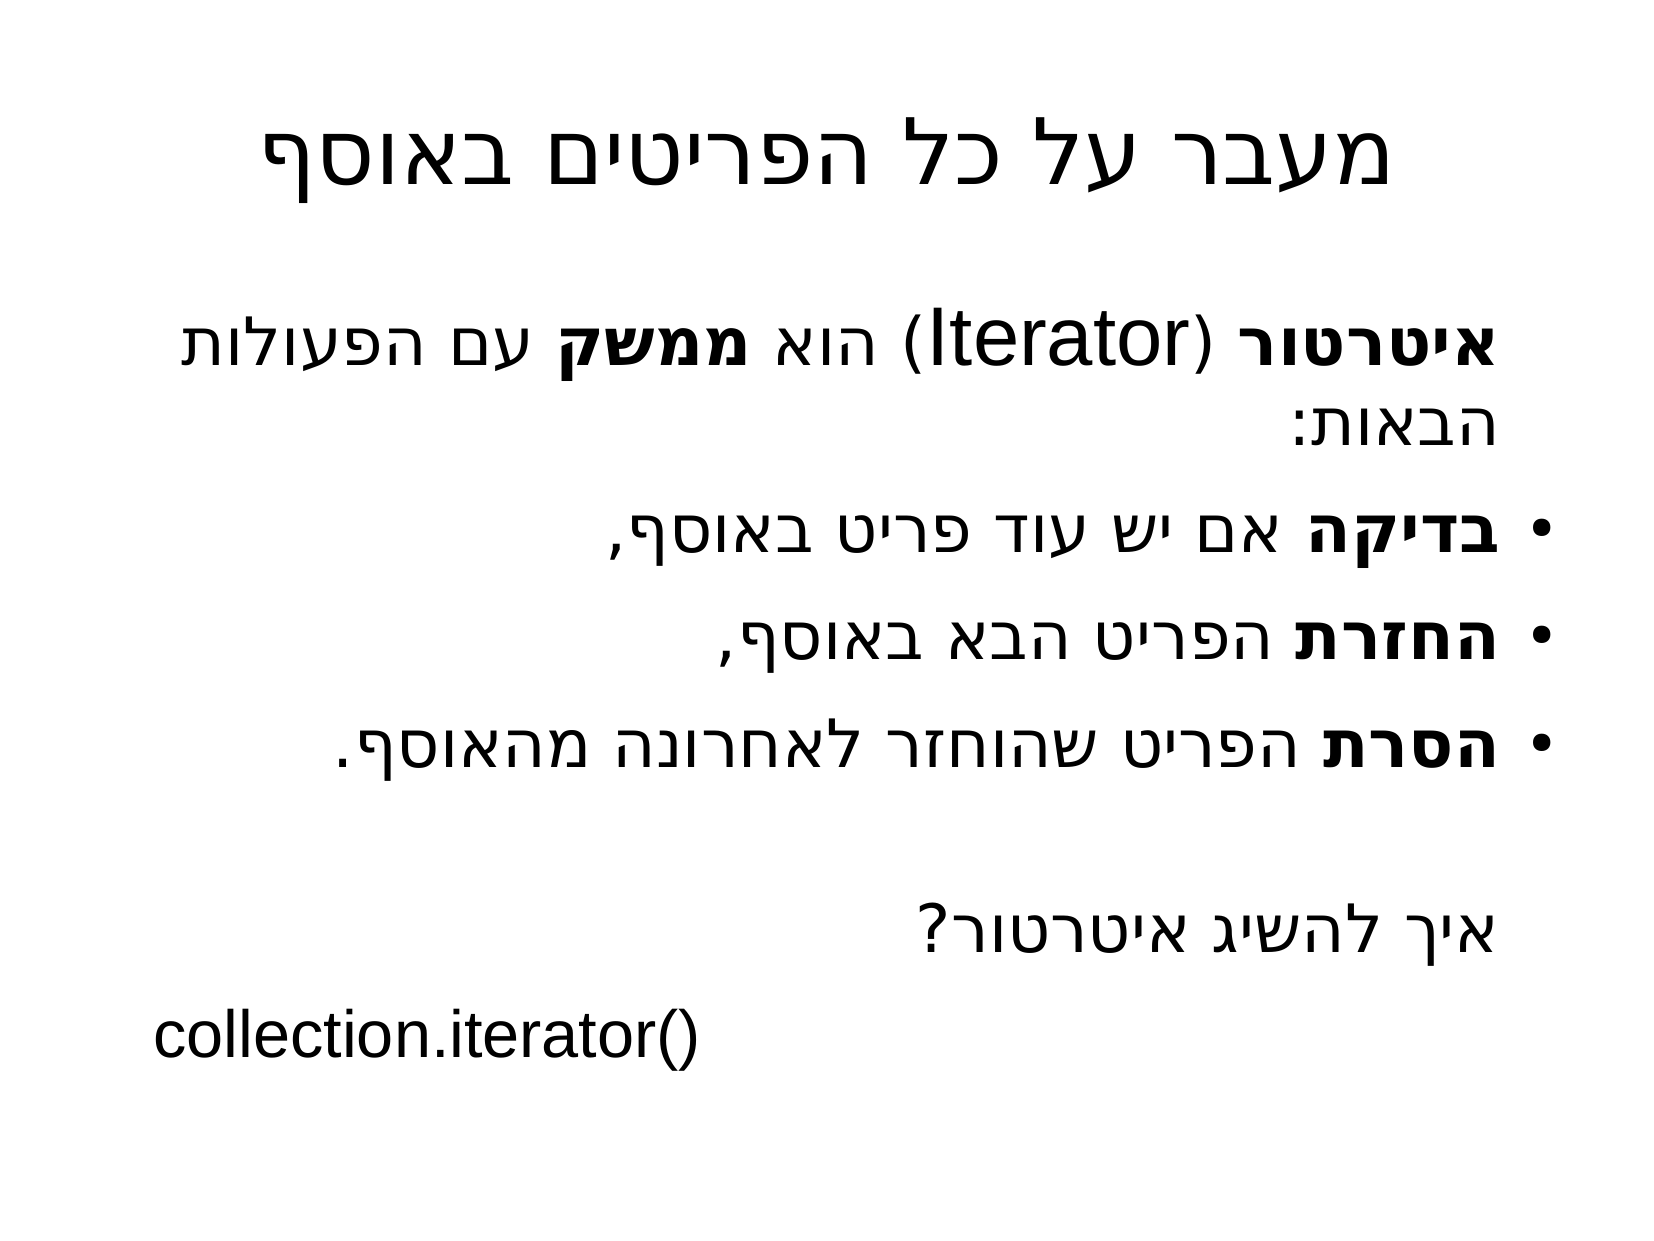

# מעבר על כל הפריטים באוסף
איטרטור (Iterator) הוא ממשק עם הפעולות הבאות:
בדיקה אם יש עוד פריט באוסף,
החזרת הפריט הבא באוסף,
הסרת הפריט שהוחזר לאחרונה מהאוסף.
איך להשיג איטרטור?
collection.iterator()